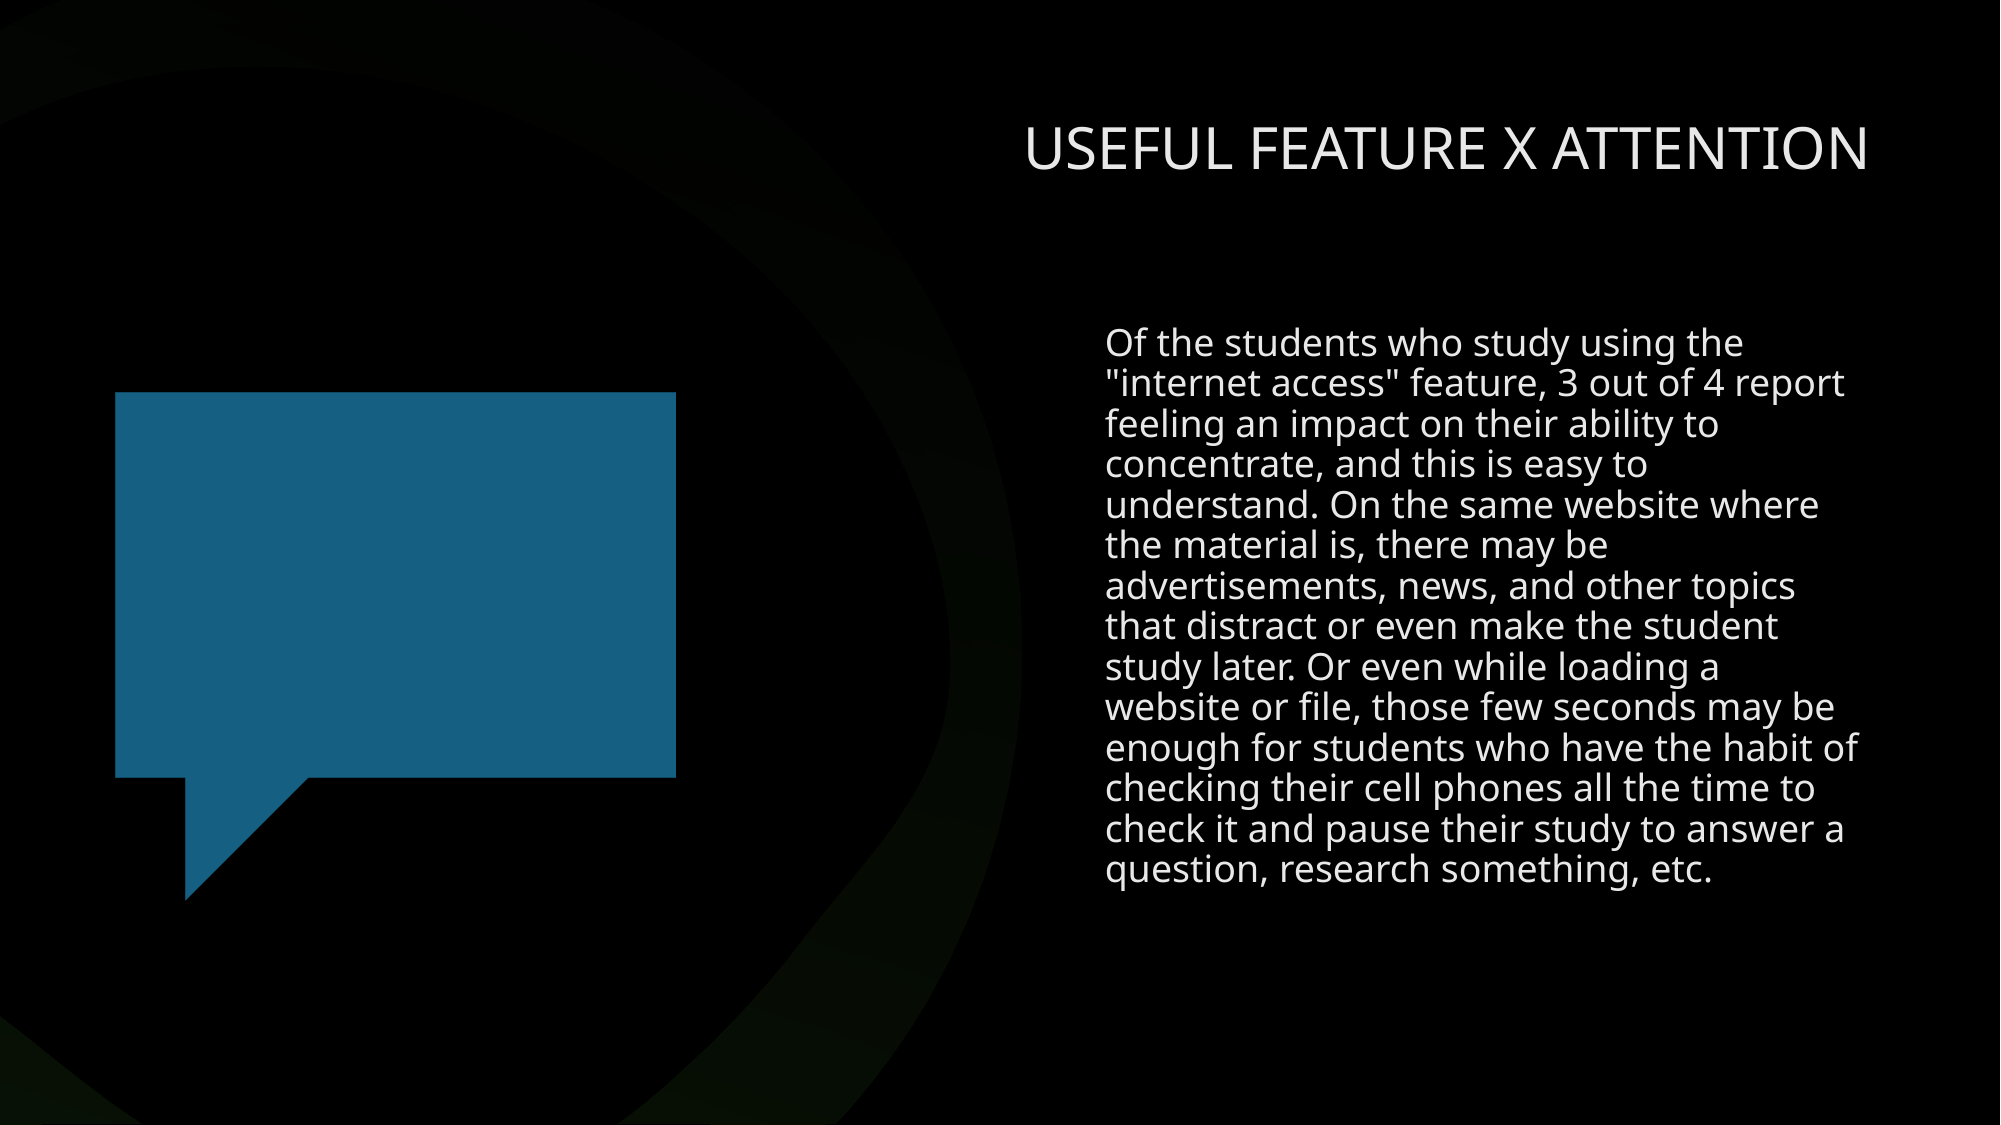

# USEFUL FEATURE X ATTENTION
Of the students who study using the "internet access" feature, 3 out of 4 report feeling an impact on their ability to concentrate, and this is easy to understand. On the same website where the material is, there may be advertisements, news, and other topics that distract or even make the student study later. Or even while loading a website or file, those few seconds may be enough for students who have the habit of checking their cell phones all the time to check it and pause their study to answer a question, research something, etc.